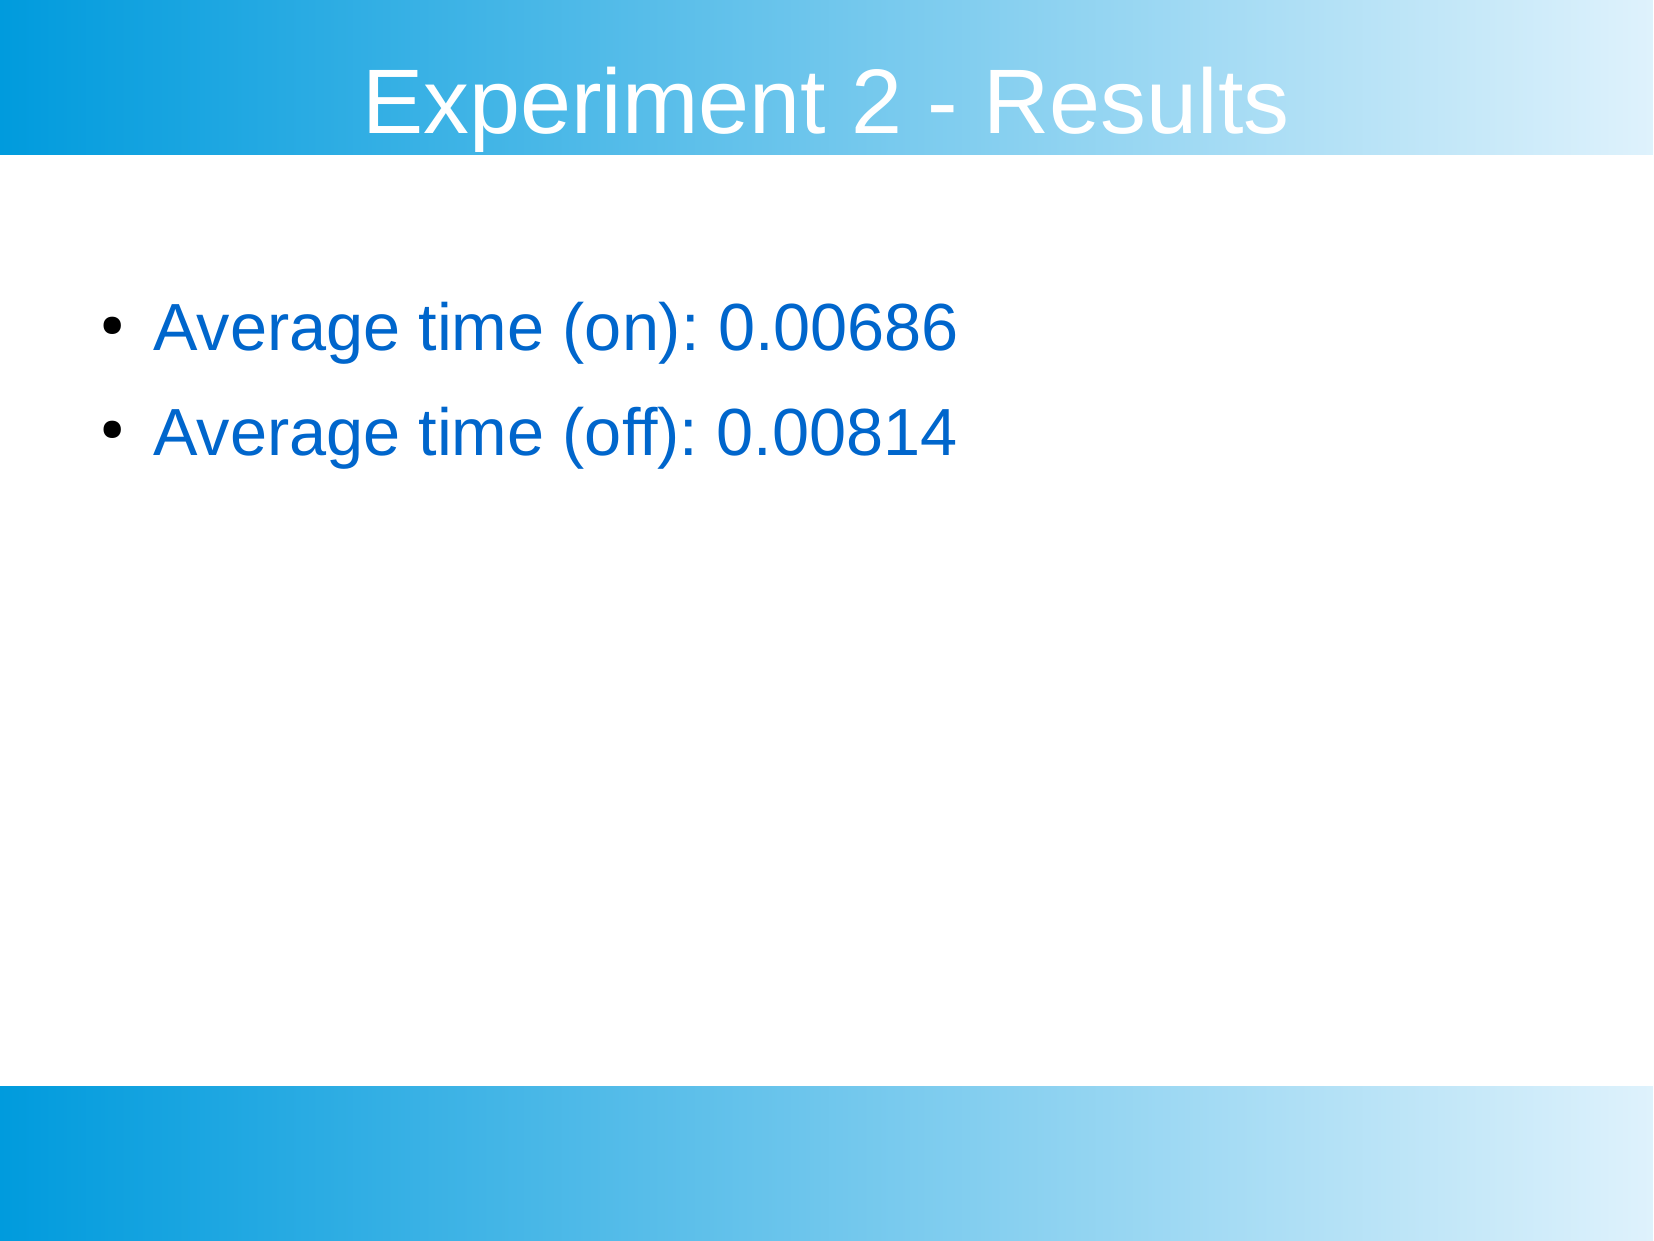

# Experiment 2 - Results
Average time (on): 0.00686
Average time (off): 0.00814